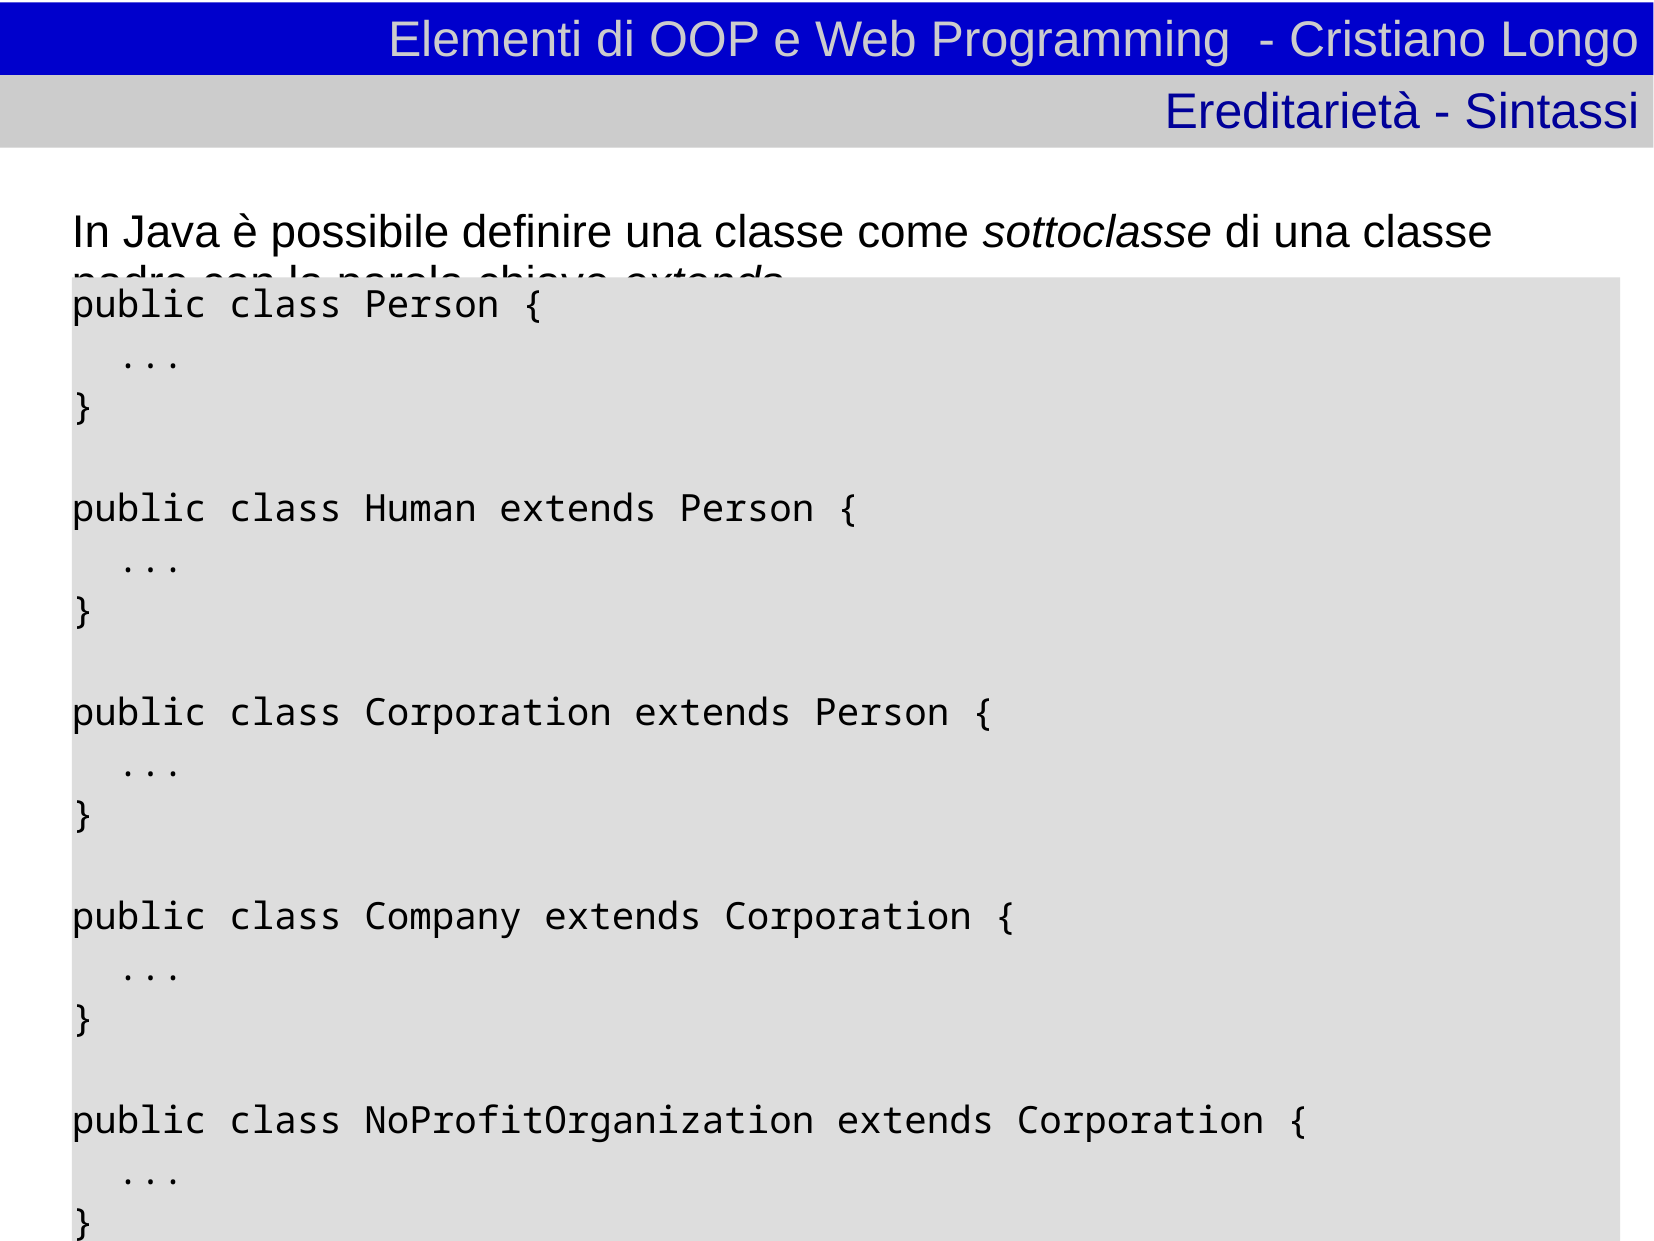

# Elementi di OOP e Web Programming - Cristiano Longo
Ereditarietà - Sintassi
In Java è possibile definire una classe come sottoclasse di una classe padre con la parola chiave extends.
public class Person {
 ...
}
public class Human extends Person {
 ...
}
public class Corporation extends Person {
 ...
}
public class Company extends Corporation {
 ...
}
public class NoProfitOrganization extends Corporation {
 ...
}